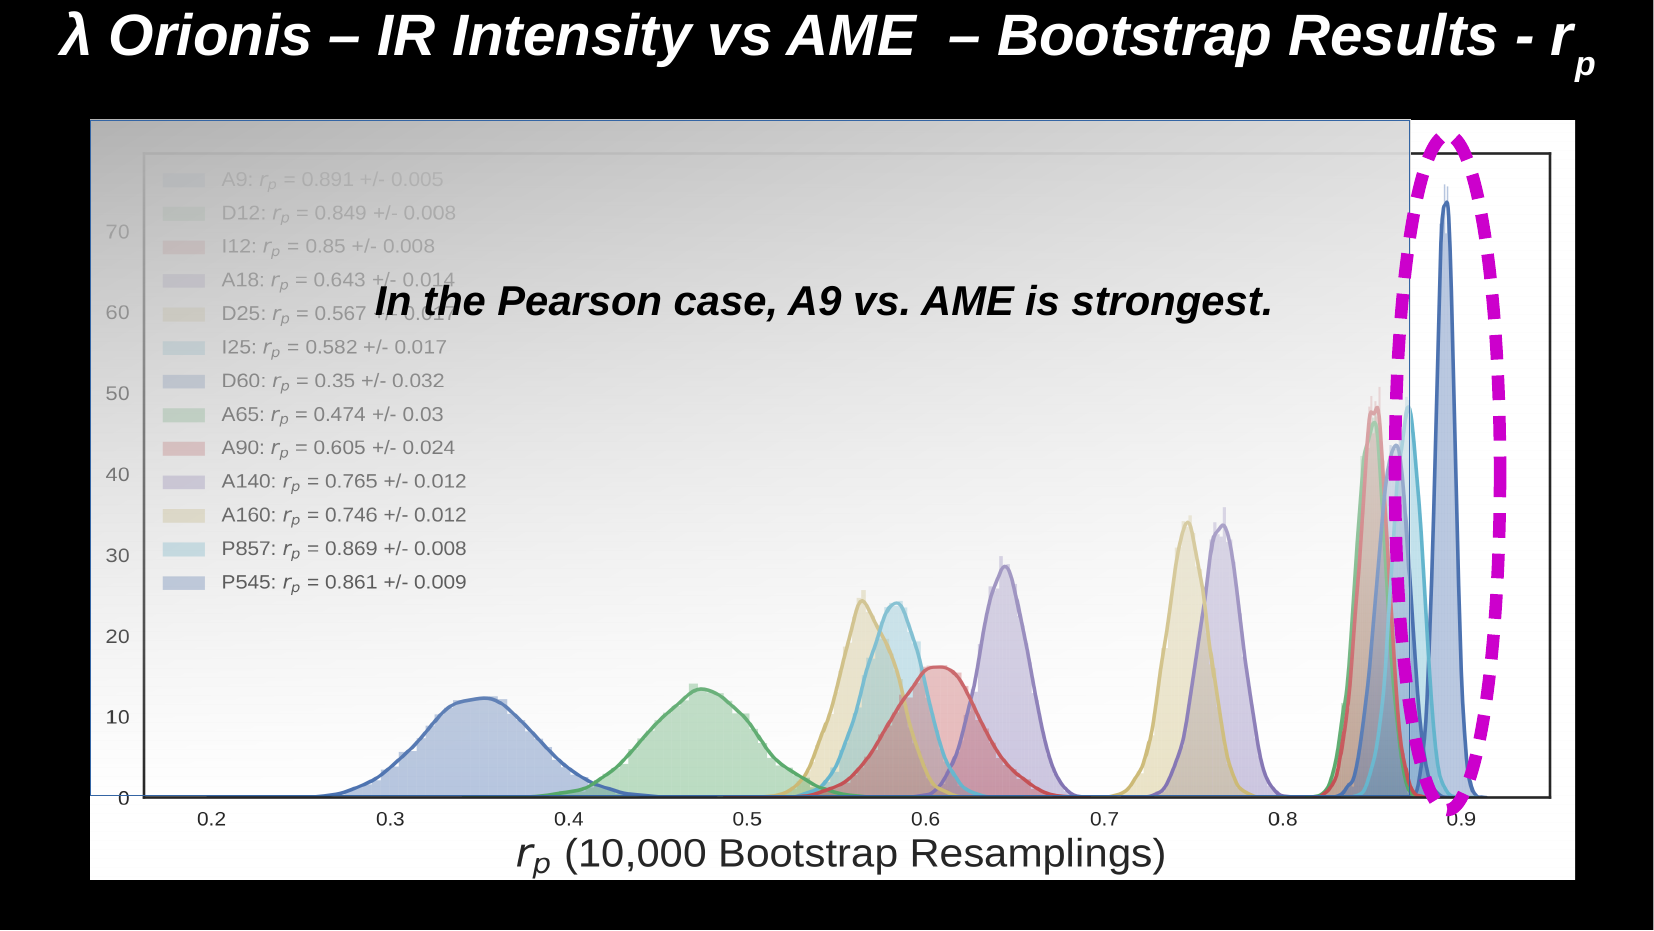

λ Orionis – IR Intensity vs AME – Bootstrap Results - rp
In the Pearson case, A9 vs. AME is strongest.